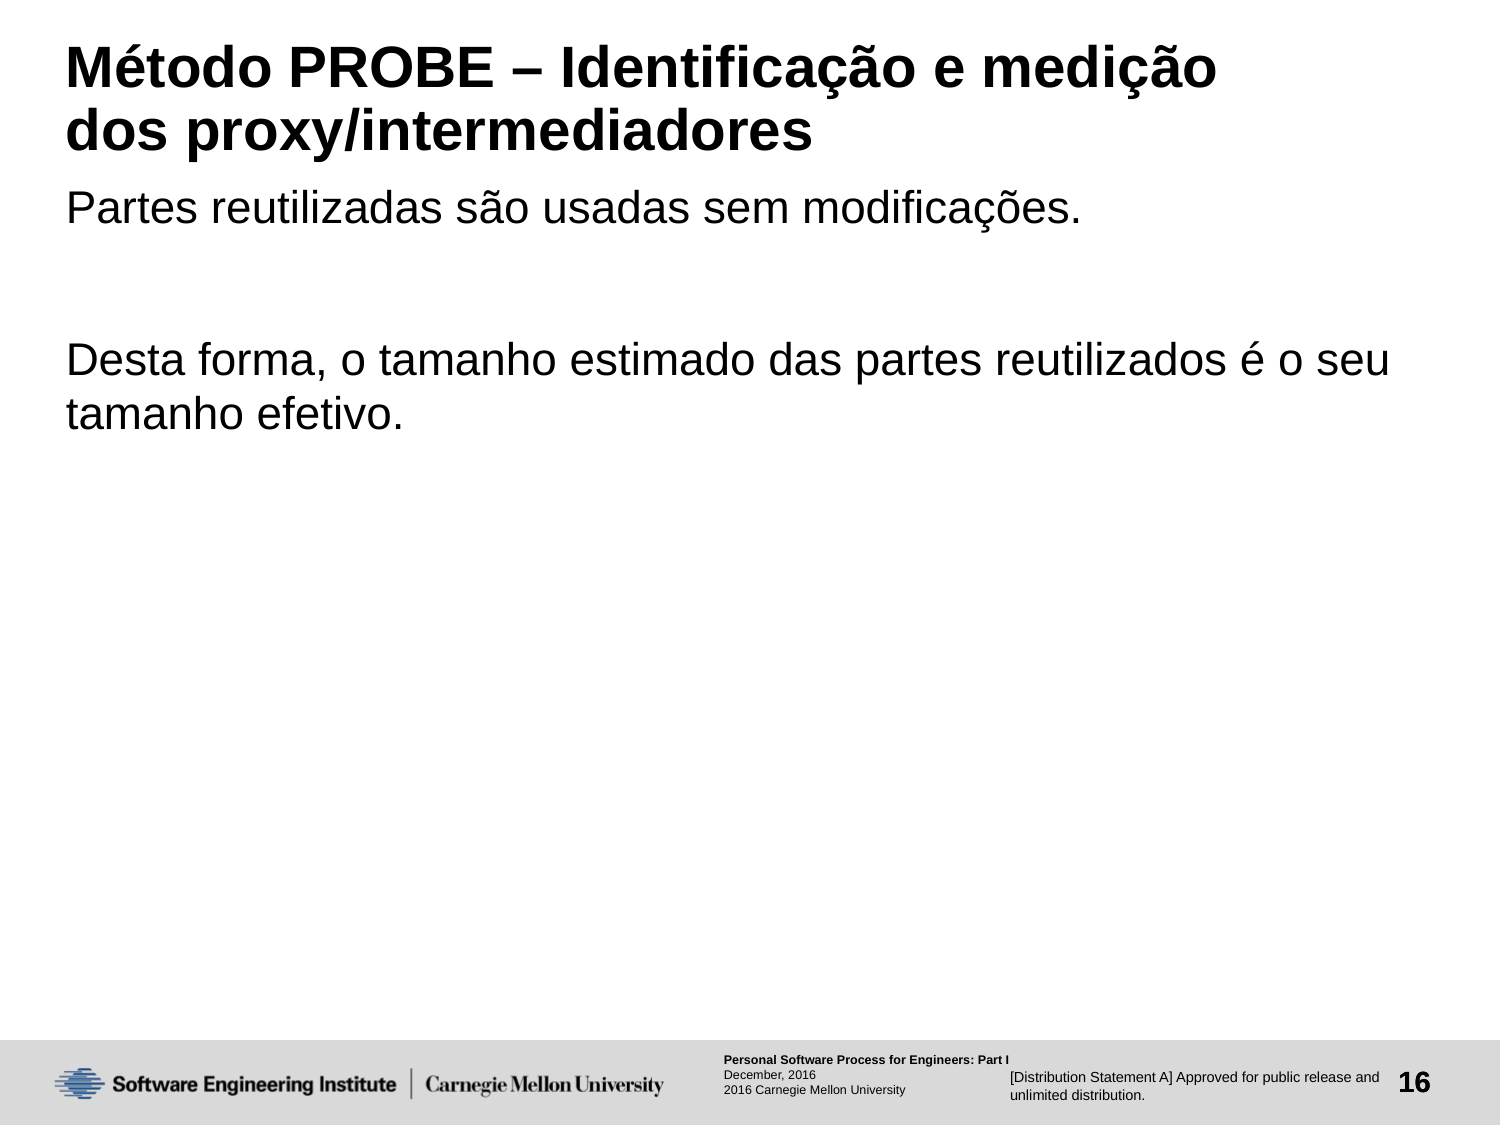

# Método PROBE – Identificação e medição dos proxy/intermediadores
Partes reutilizadas são usadas sem modificações.
Desta forma, o tamanho estimado das partes reutilizados é o seu tamanho efetivo.